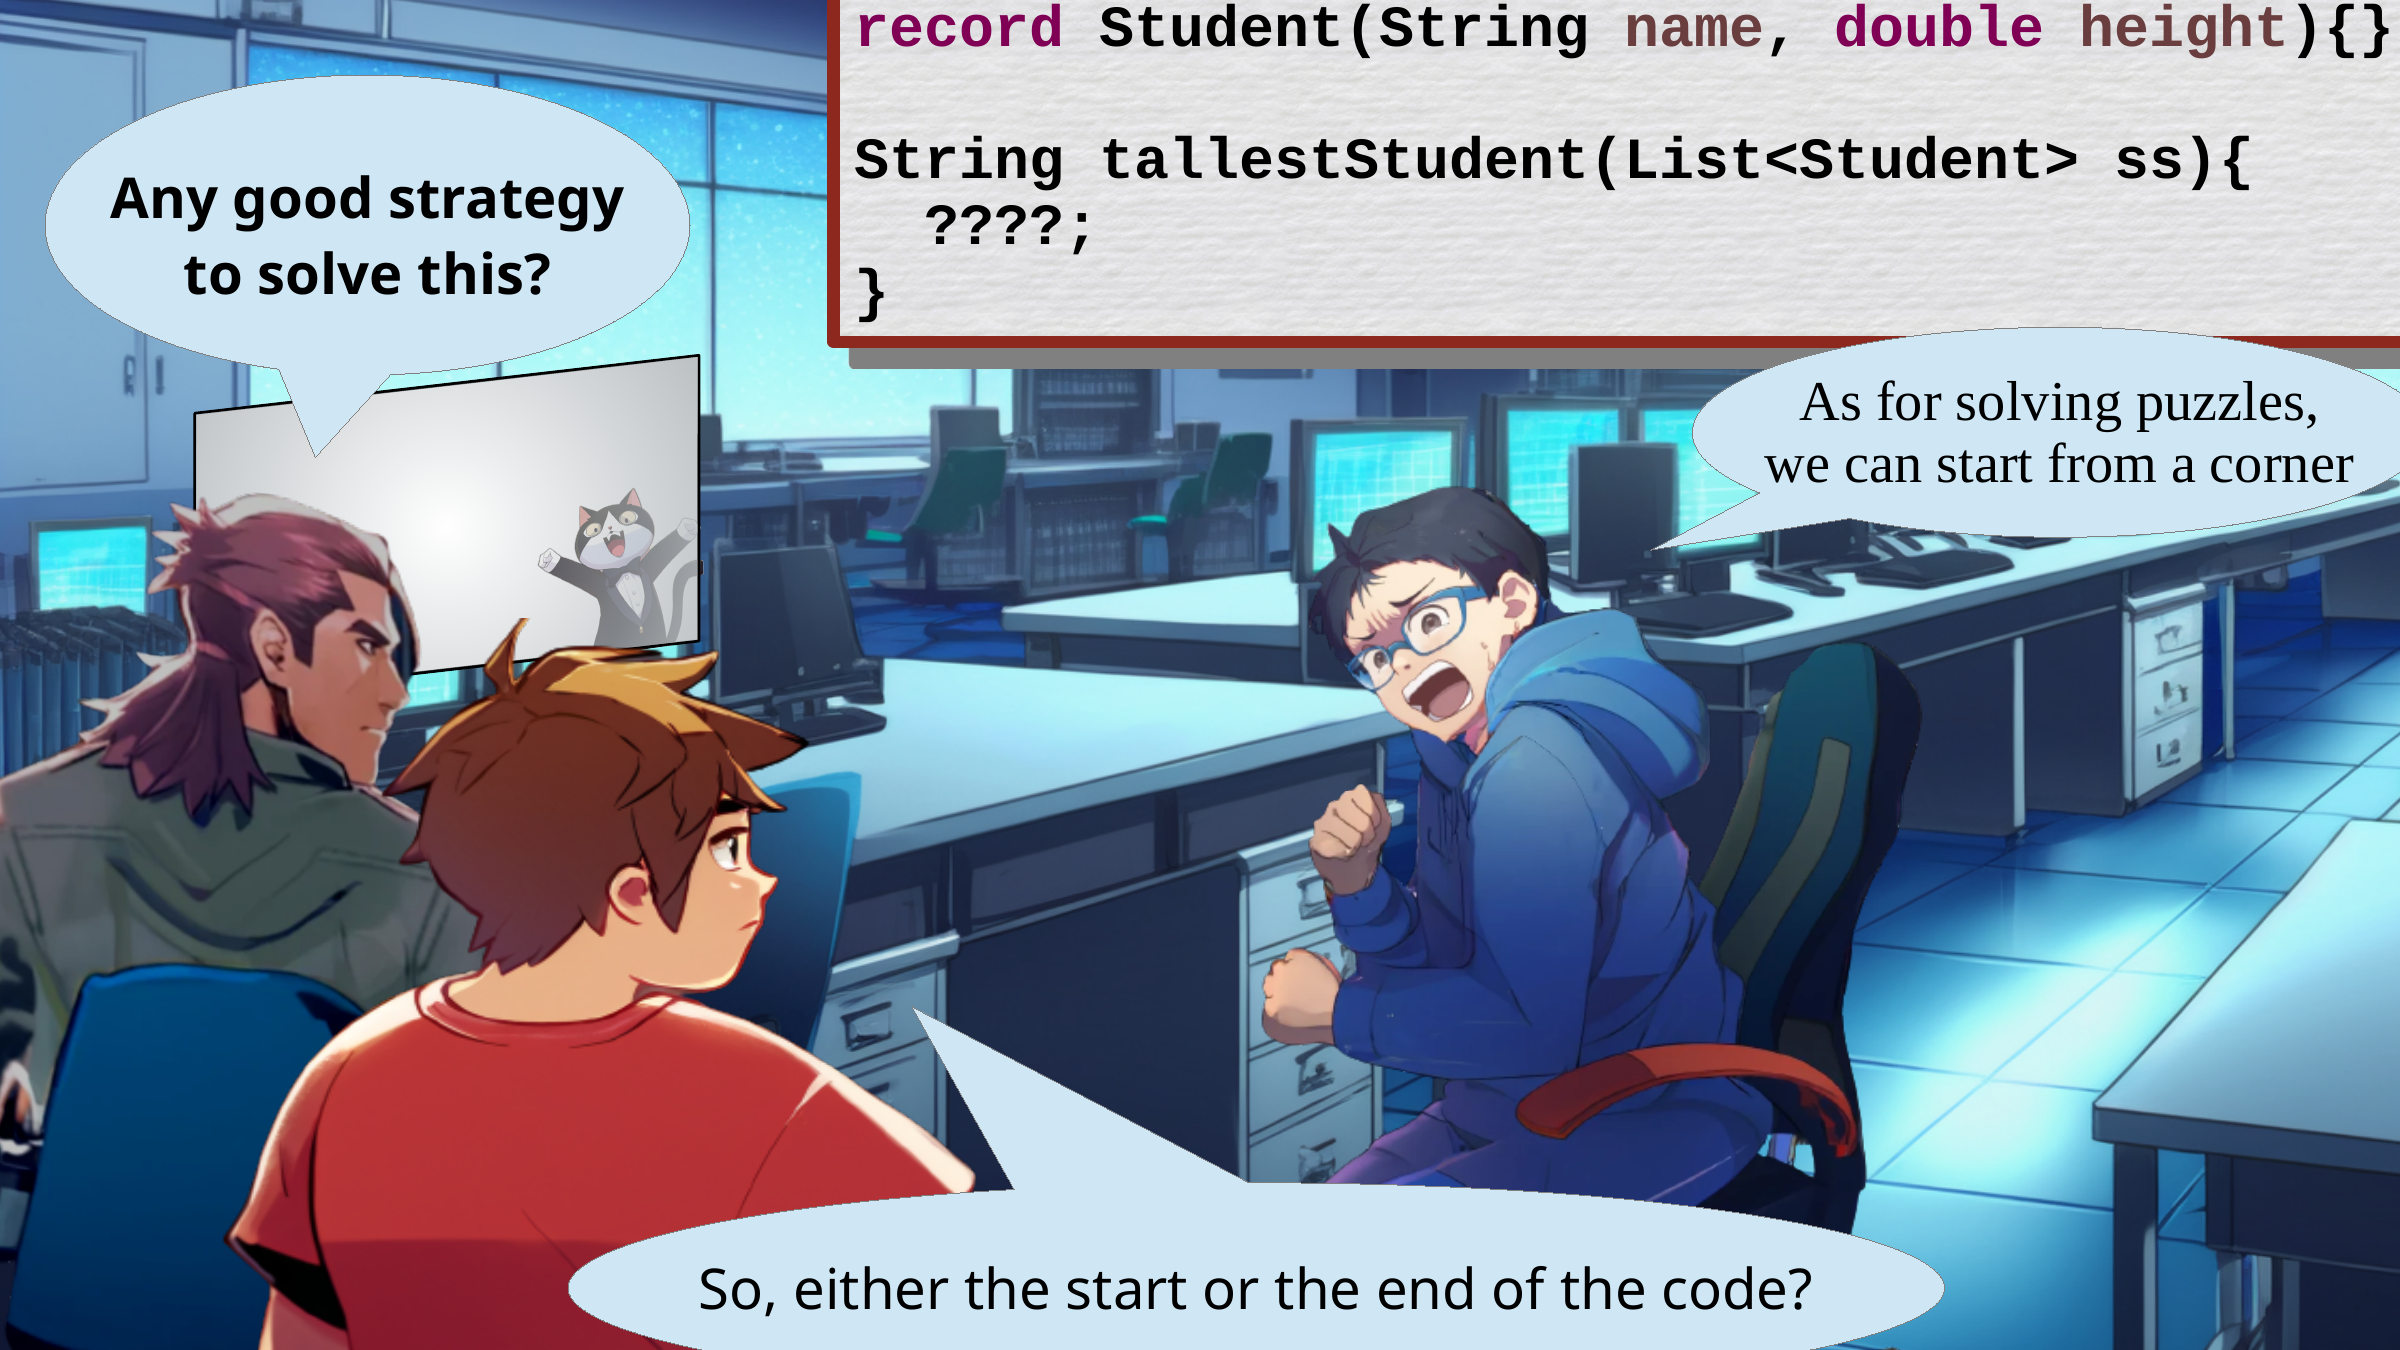

record Student(String name, double height){}
String tallestStudent(List<Student> ss){
 ????;
}
Any good strategy
to solve this?
As for solving puzzles,
we can start from a corner
So, either the start or the end of the code?